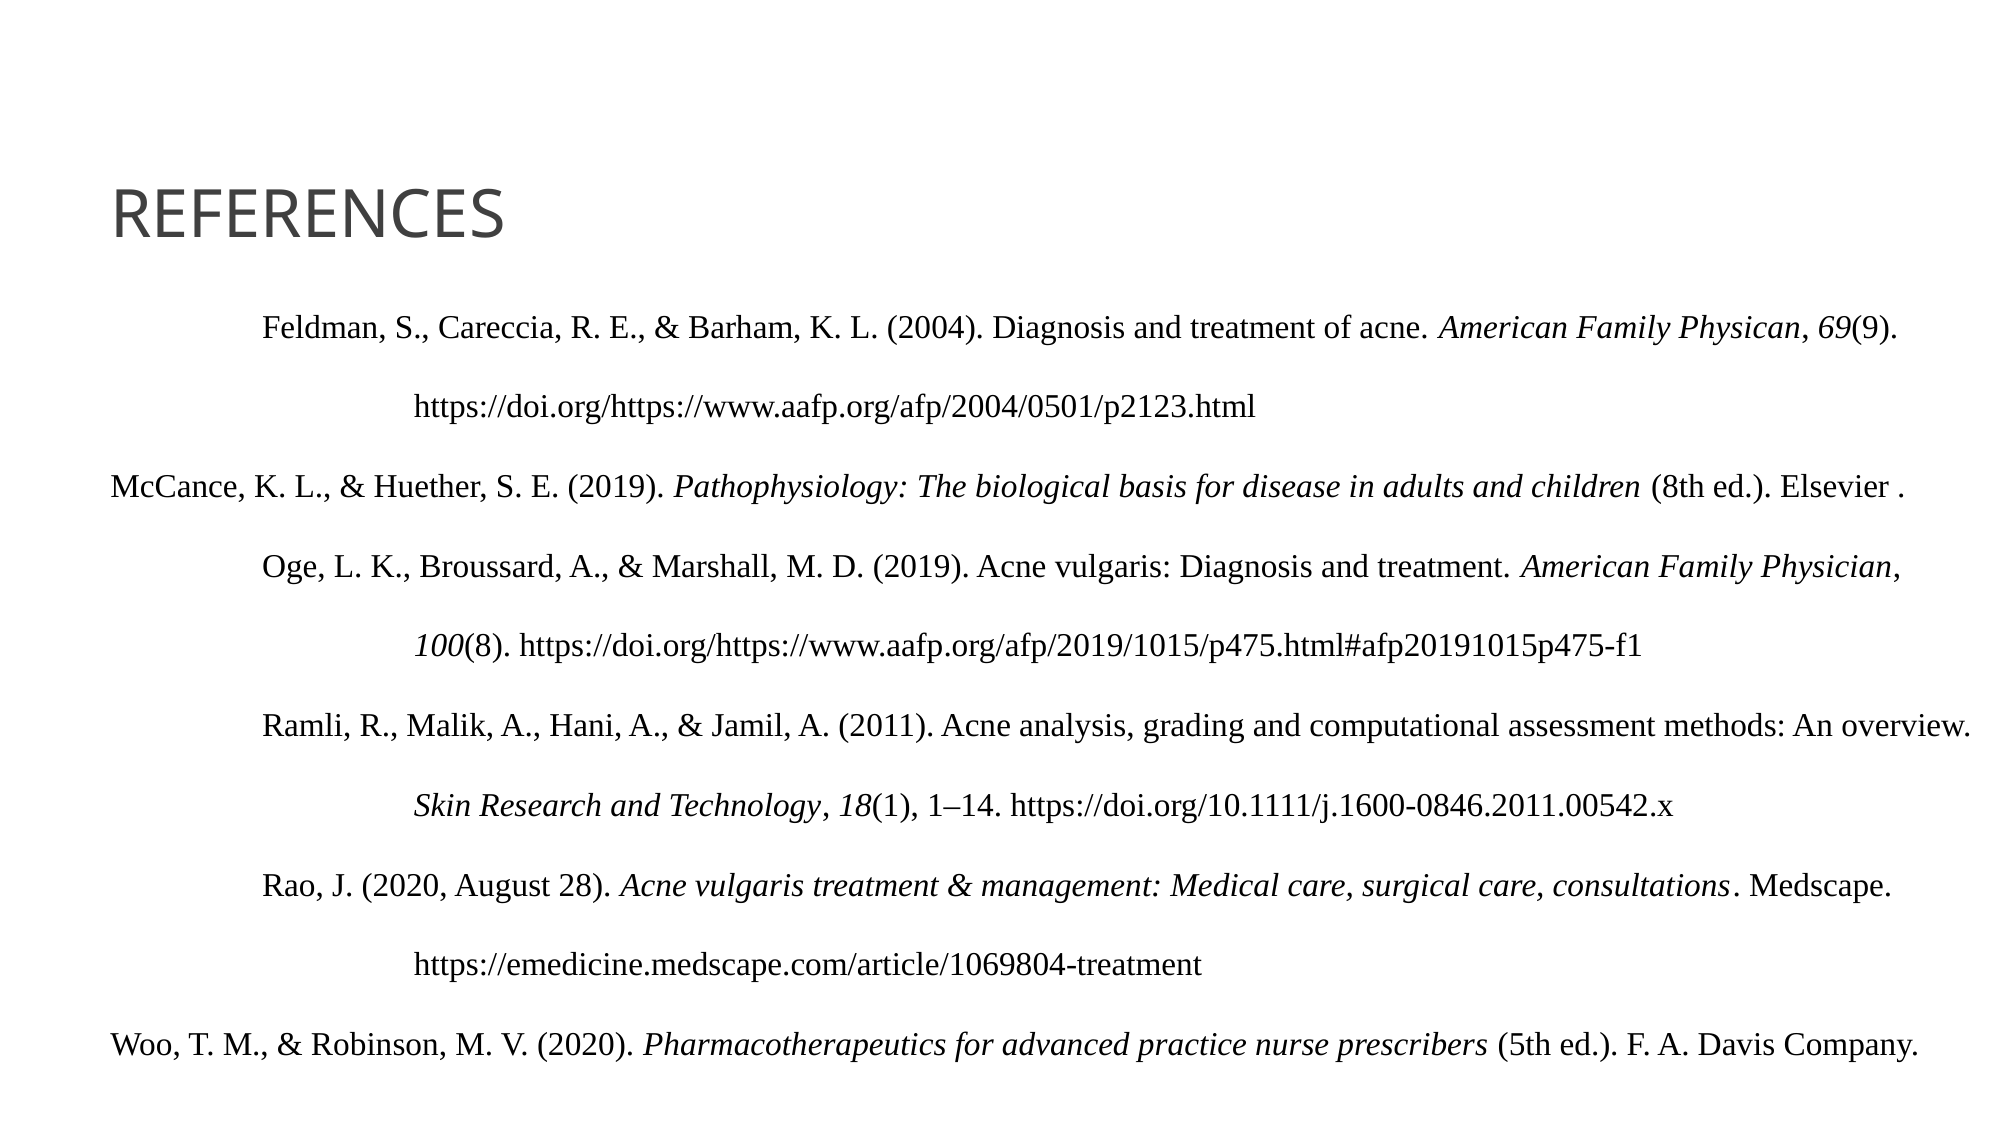

# References
Feldman, S., Careccia, R. E., & Barham, K. L. (2004). Diagnosis and treatment of acne. American Family Physican, 69(9). https://doi.org/https://www.aafp.org/afp/2004/0501/p2123.html
McCance, K. L., & Huether, S. E. (2019). Pathophysiology: The biological basis for disease in adults and children (8th ed.). Elsevier .
Oge, L. K., Broussard, A., & Marshall, M. D. (2019). Acne vulgaris: Diagnosis and treatment. American Family Physician, 100(8). https://doi.org/https://www.aafp.org/afp/2019/1015/p475.html#afp20191015p475-f1
Ramli, R., Malik, A., Hani, A., & Jamil, A. (2011). Acne analysis, grading and computational assessment methods: An overview. Skin Research and Technology, 18(1), 1–14. https://doi.org/10.1111/j.1600-0846.2011.00542.x
Rao, J. (2020, August 28). Acne vulgaris treatment & management: Medical care, surgical care, consultations. Medscape. https://emedicine.medscape.com/article/1069804-treatment
Woo, T. M., & Robinson, M. V. (2020). Pharmacotherapeutics for advanced practice nurse prescribers (5th ed.). F. A. Davis Company.